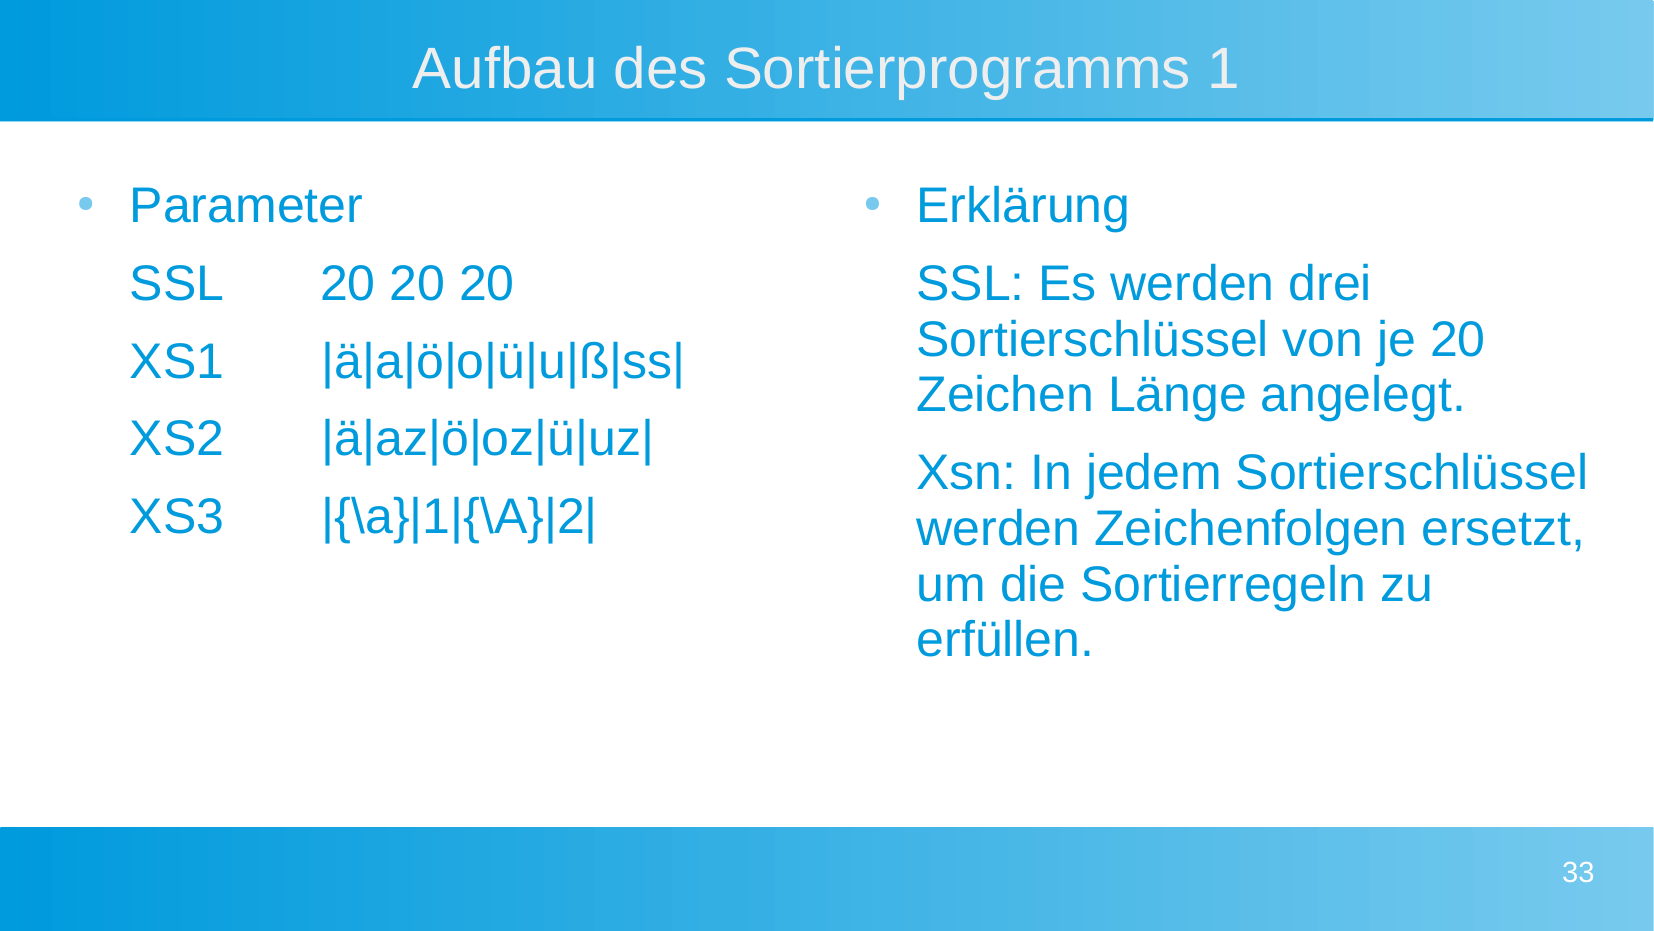

# Aufbau des Sortierprogramms 1
Parameter
SSL 20 20 20
XS1 |ä|a|ö|o|ü|u|ß|ss|
XS2 |ä|az|ö|oz|ü|uz|
XS3 |{\a}|1|{\A}|2|
Erklärung
SSL: Es werden drei Sortierschlüssel von je 20 Zeichen Länge angelegt.
Xsn: In jedem Sortierschlüssel werden Zeichenfolgen ersetzt, um die Sortierregeln zu erfüllen.
33